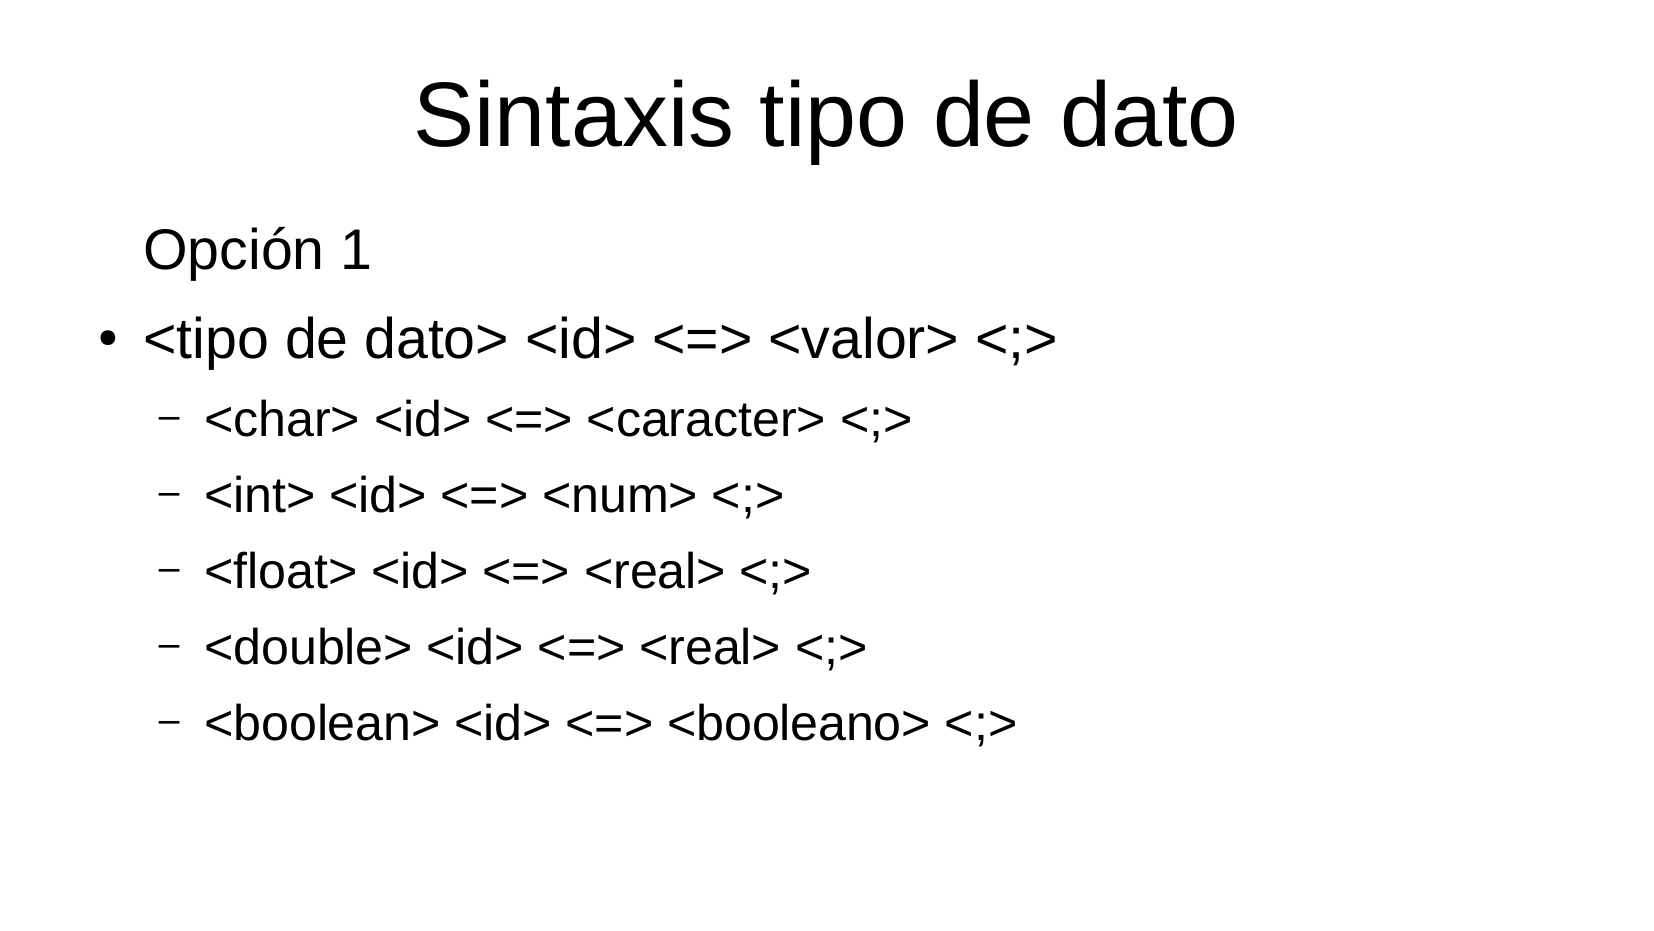

# Sintaxis tipo de dato
Opción 1
<tipo de dato> <id> <=> <valor> <;>
<char> <id> <=> <caracter> <;>
<int> <id> <=> <num> <;>
<float> <id> <=> <real> <;>
<double> <id> <=> <real> <;>
<boolean> <id> <=> <booleano> <;>